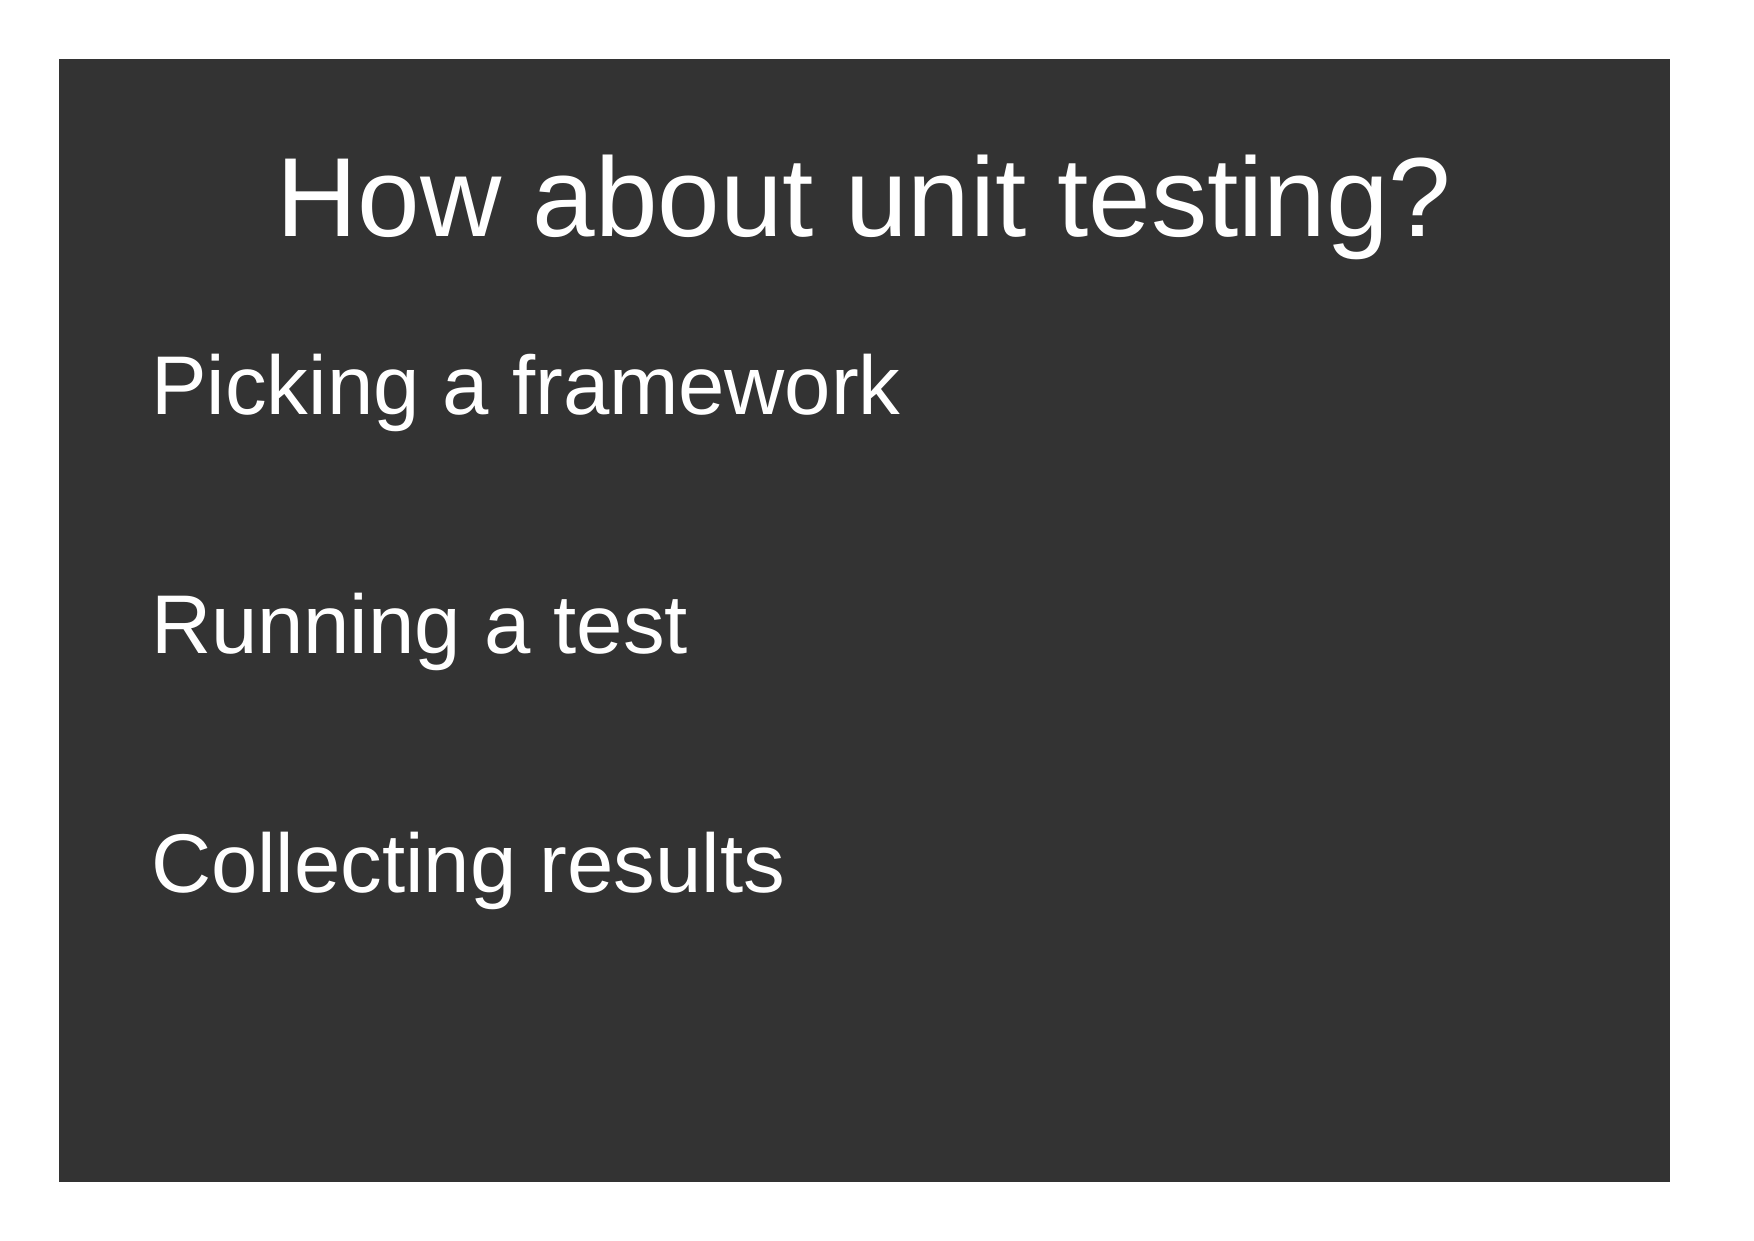

# How about unit testing?
Picking a framework
Running a test
Collecting results